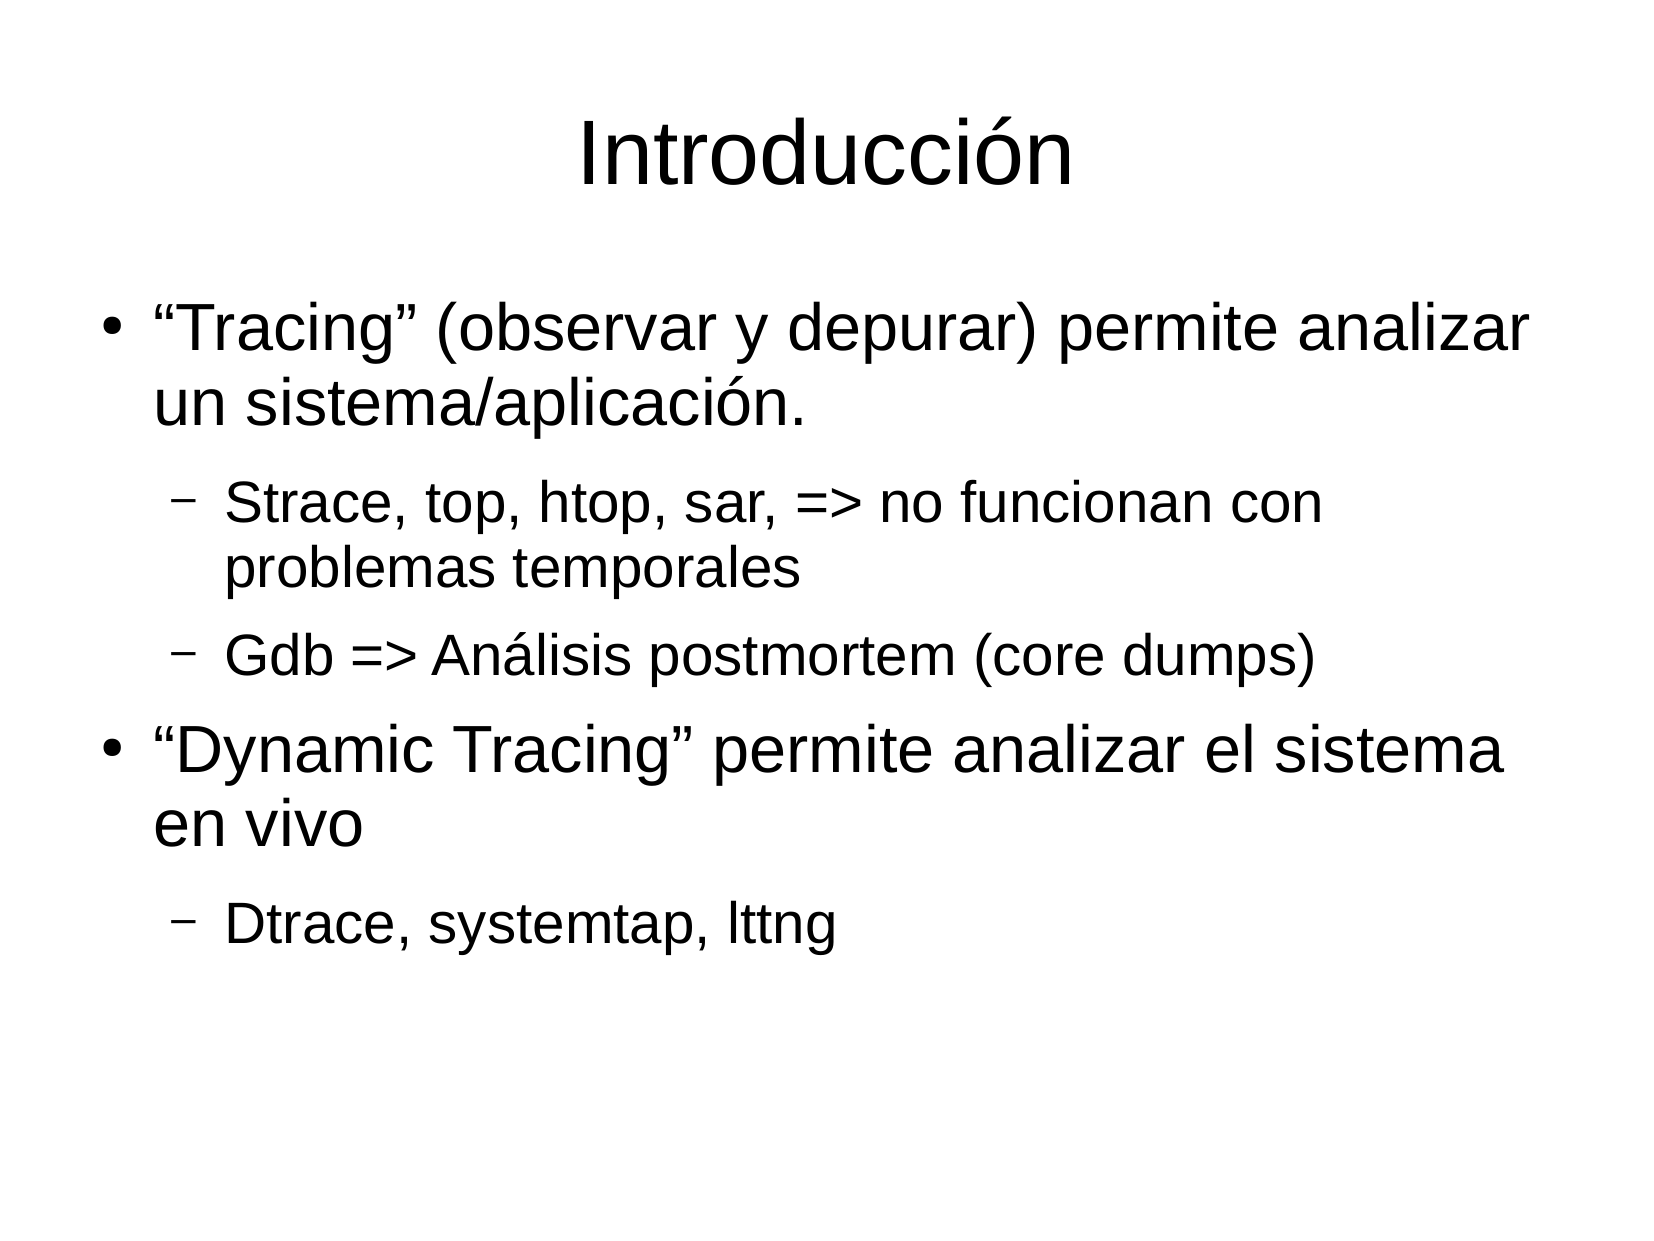

# Introducción
“Tracing” (observar y depurar) permite analizar un sistema/aplicación.
Strace, top, htop, sar, => no funcionan con problemas temporales
Gdb => Análisis postmortem (core dumps)
“Dynamic Tracing” permite analizar el sistema en vivo
Dtrace, systemtap, lttng